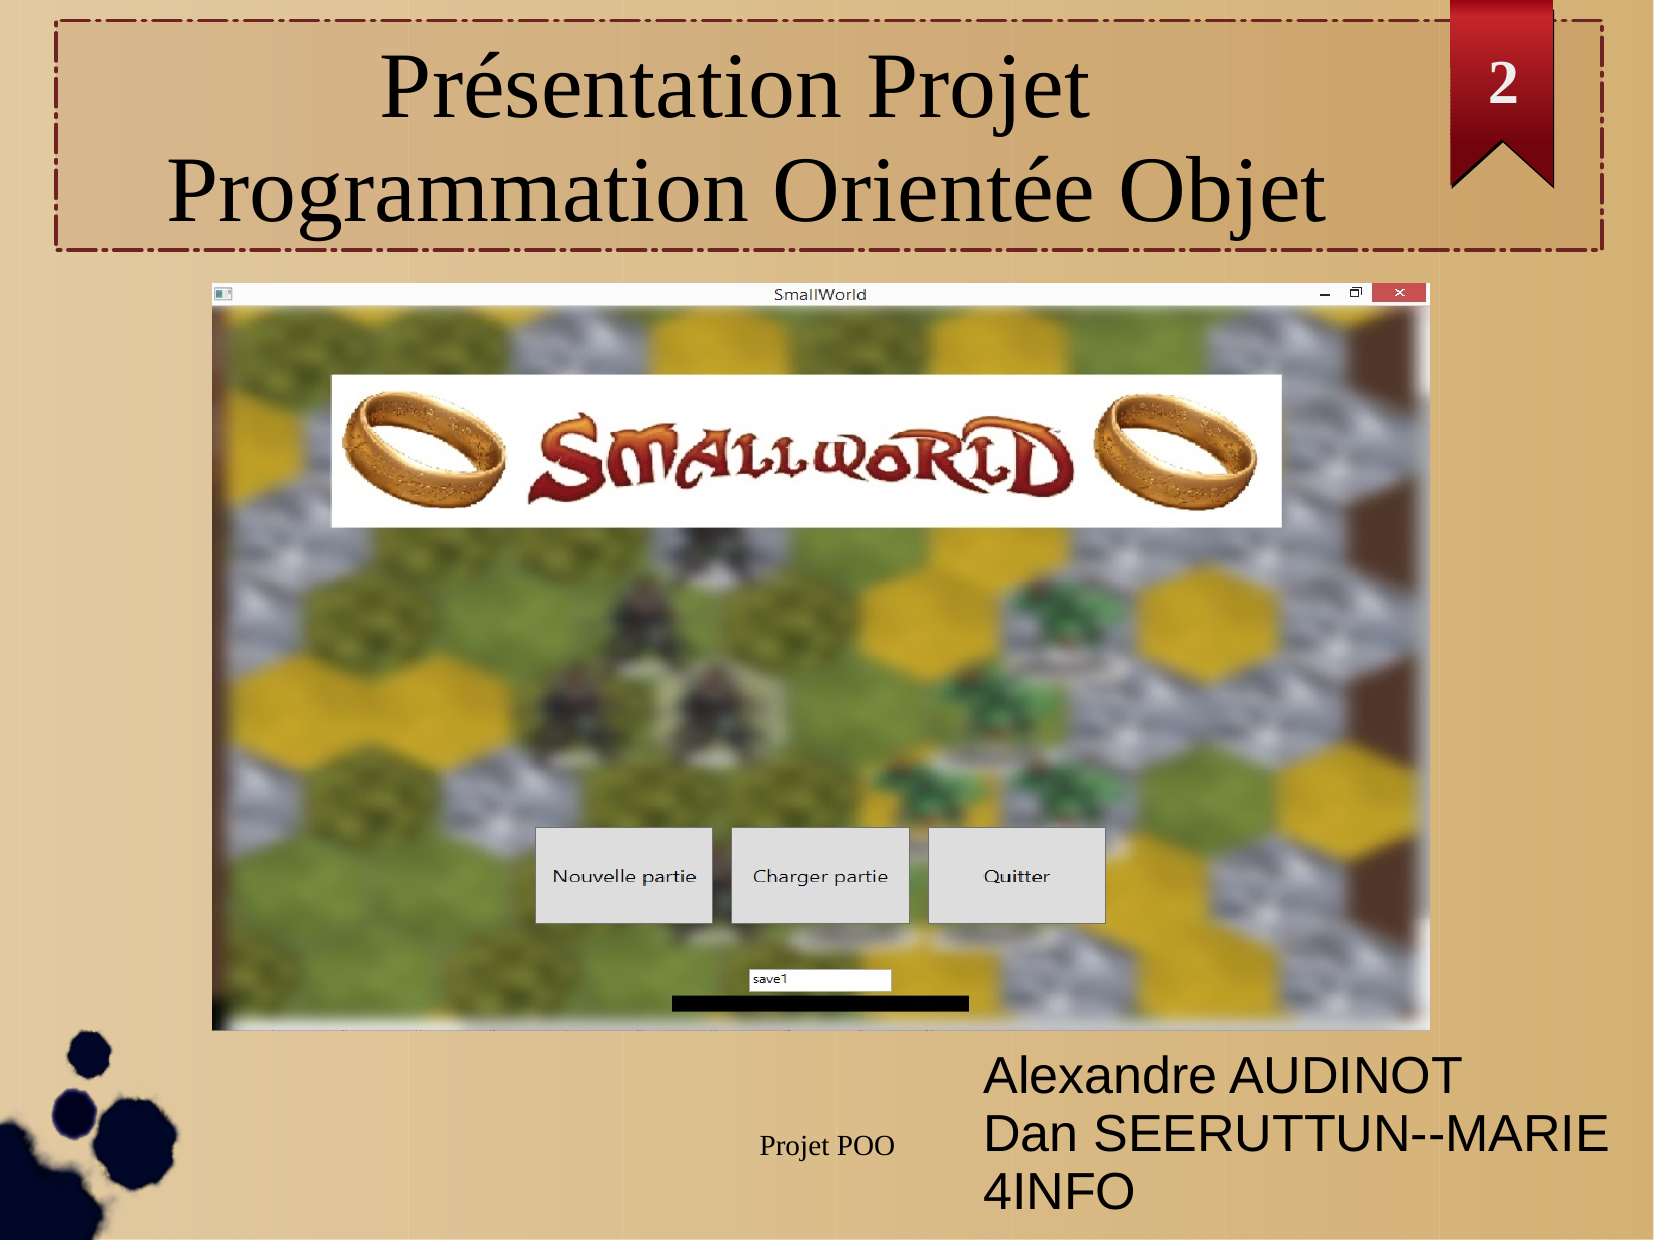

# Présentation Projet Programmation Orientée Objet
2
Alexandre AUDINOT
Dan SEERUTTUN--MARIE
4INFO